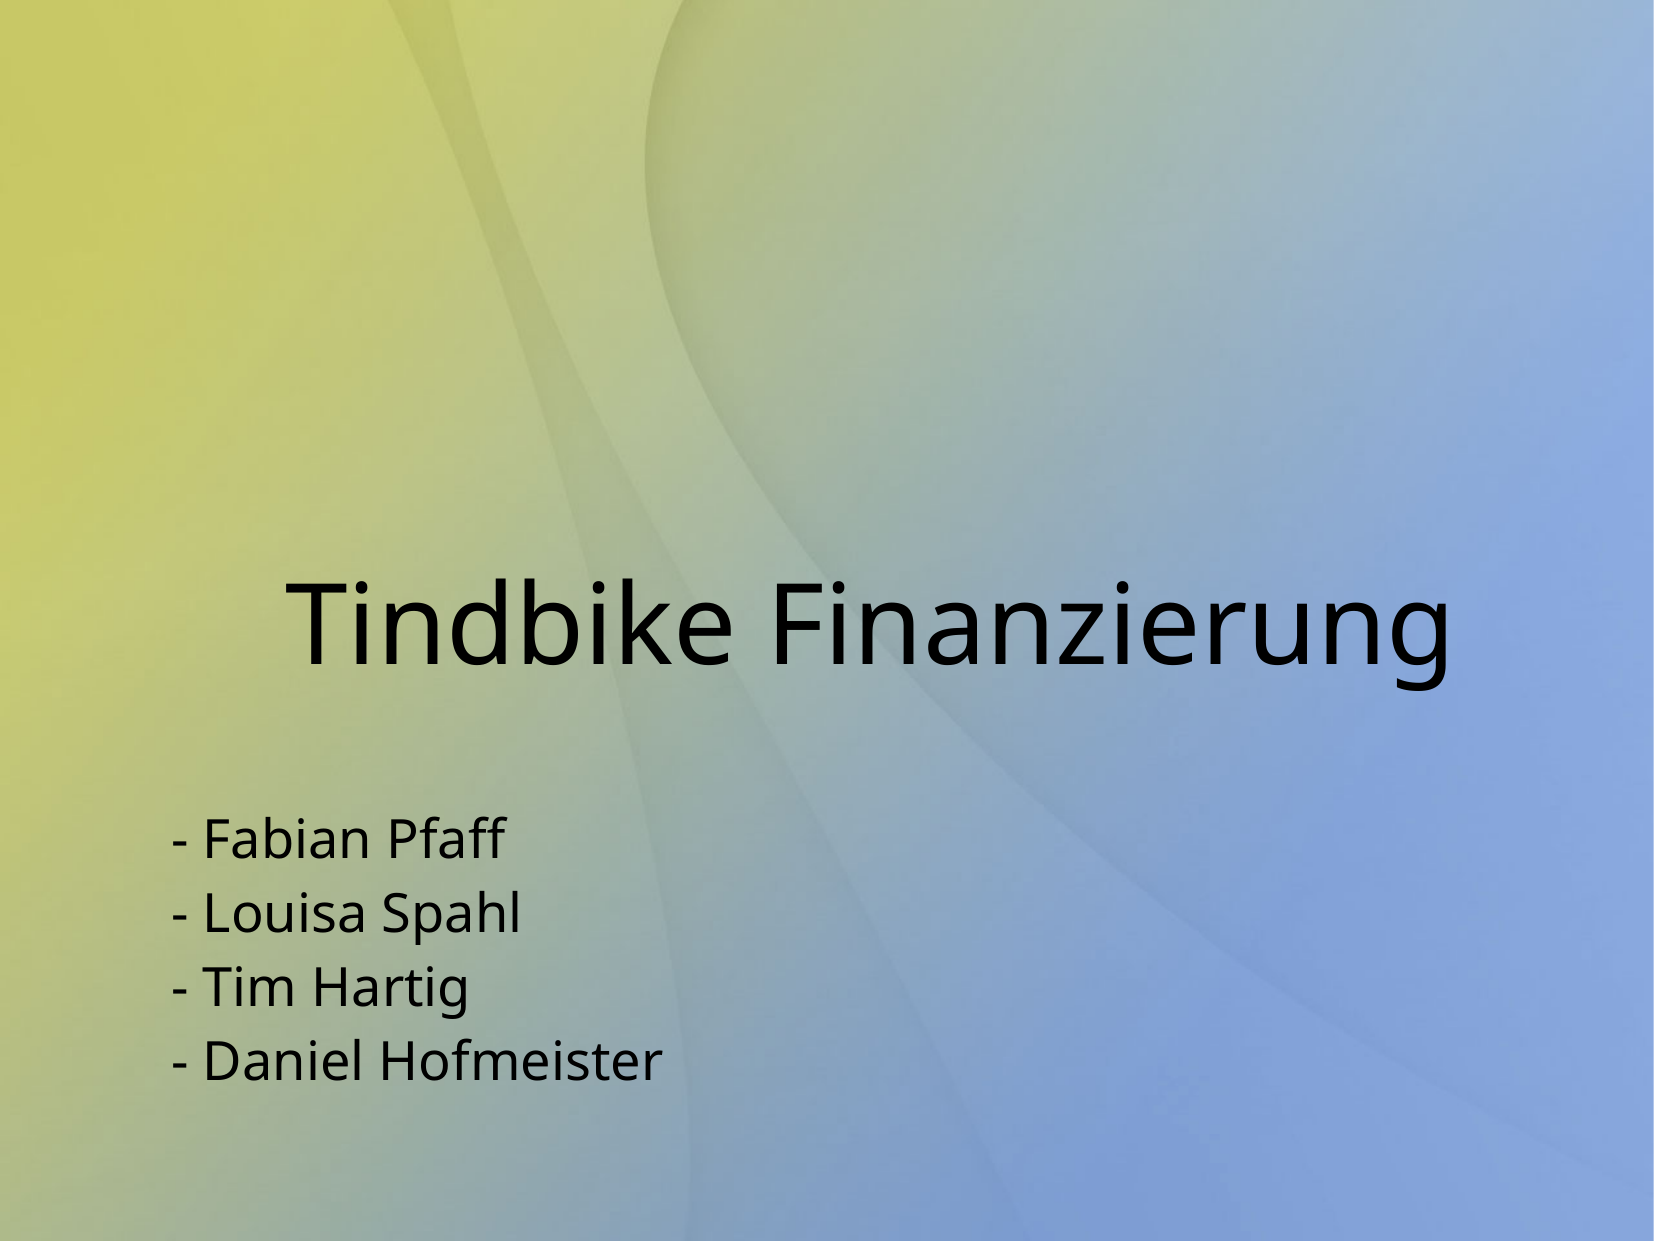

Tindbike Finanzierung
# - Fabian Pfaff - Louisa Spahl - Tim Hartig - Daniel Hofmeister